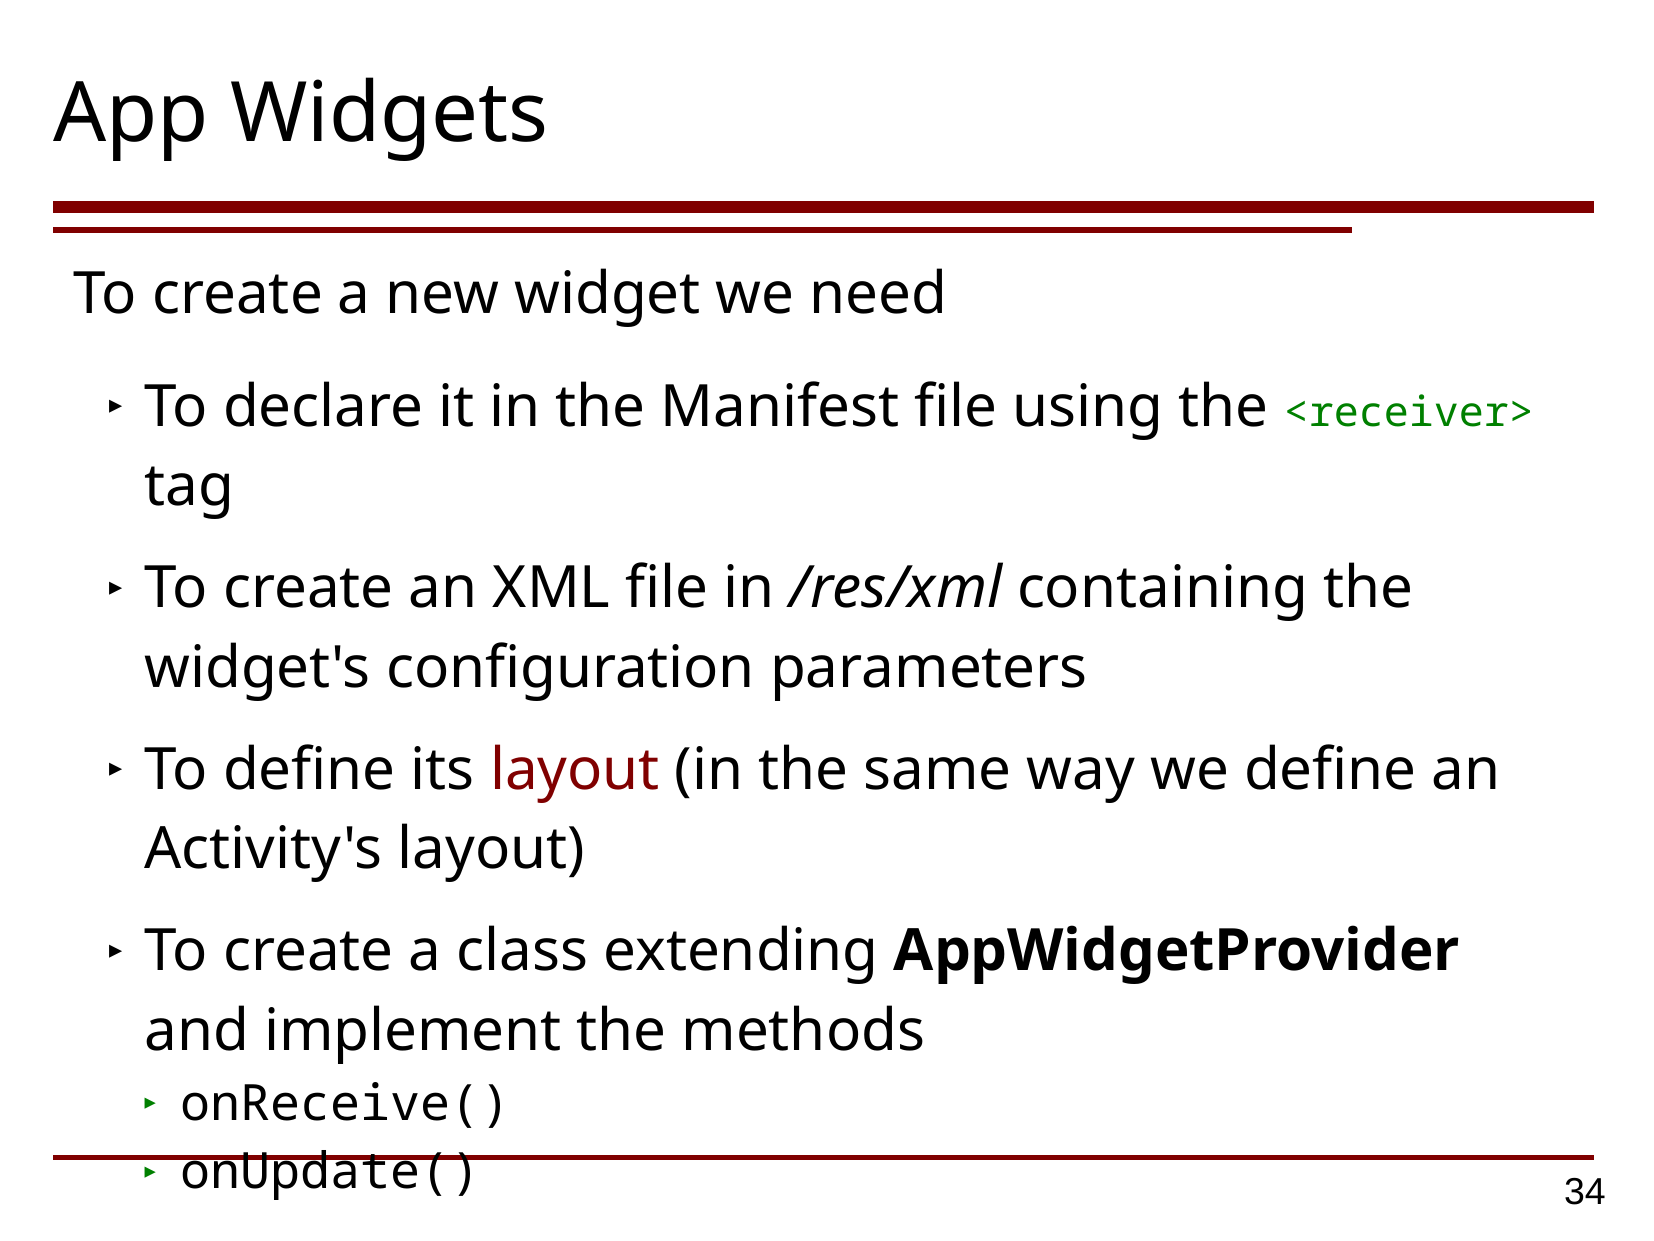

# App Widgets
To create a new widget we need
To declare it in the Manifest file using the <receiver> tag
To create an XML file in /res/xml containing the widget's configuration parameters
To define its layout (in the same way we define an Activity's layout)
To create a class extending AppWidgetProvider and implement the methods
onReceive()
onUpdate()